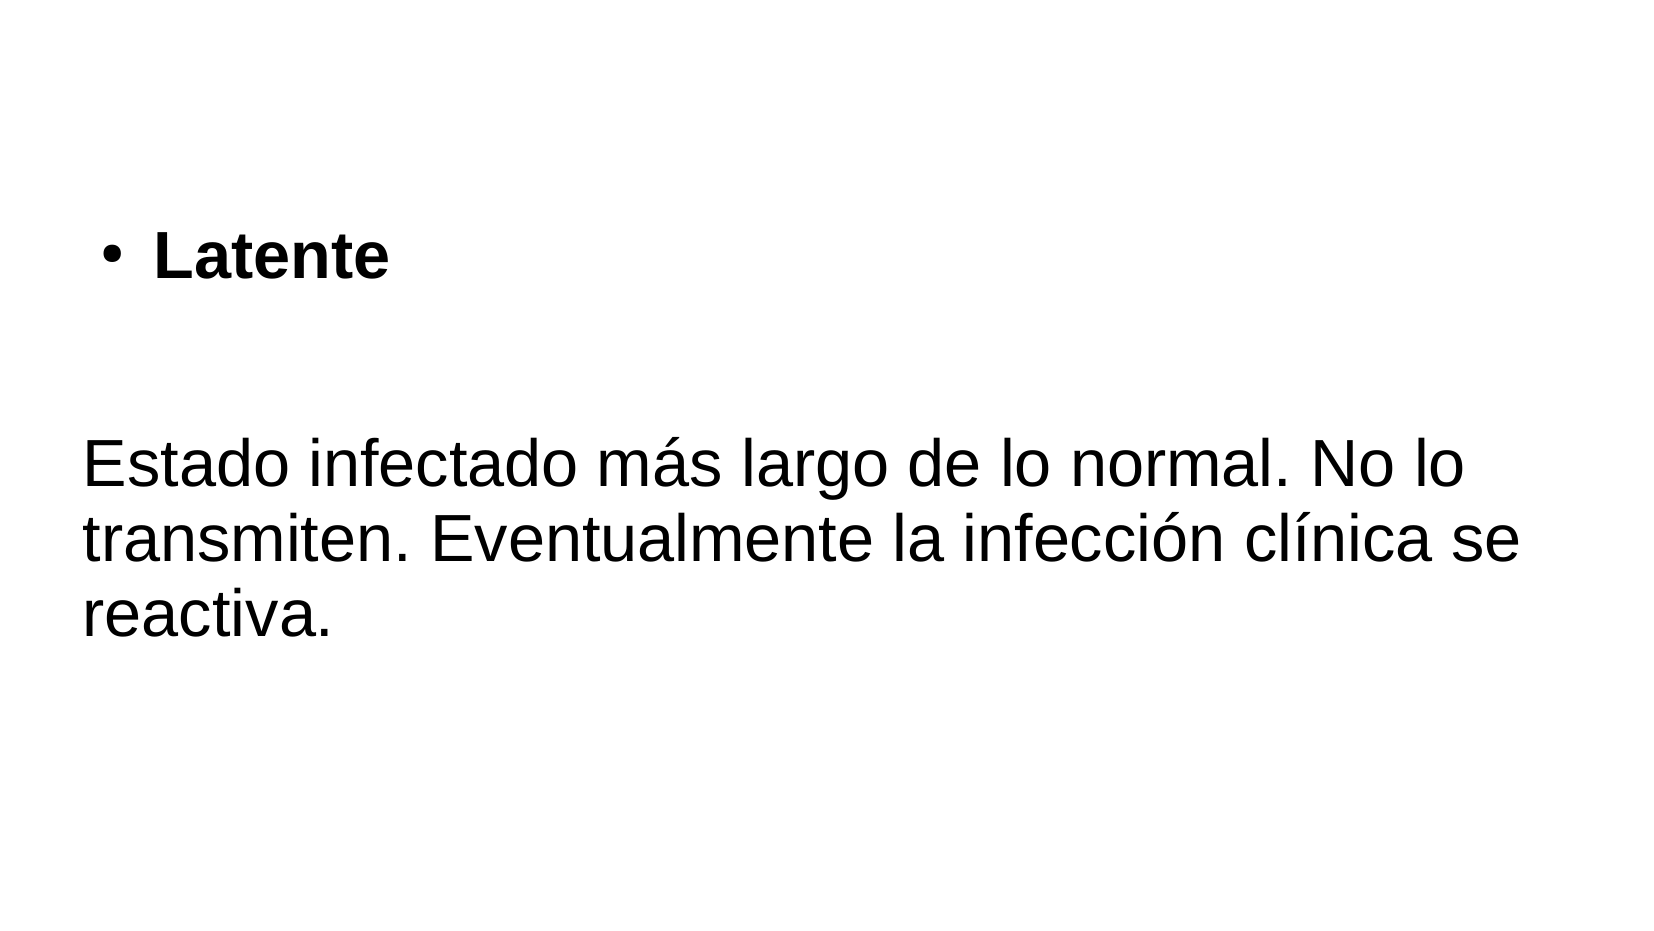

#
Latente
Estado infectado más largo de lo normal. No lo transmiten. Eventualmente la infección clínica se reactiva.